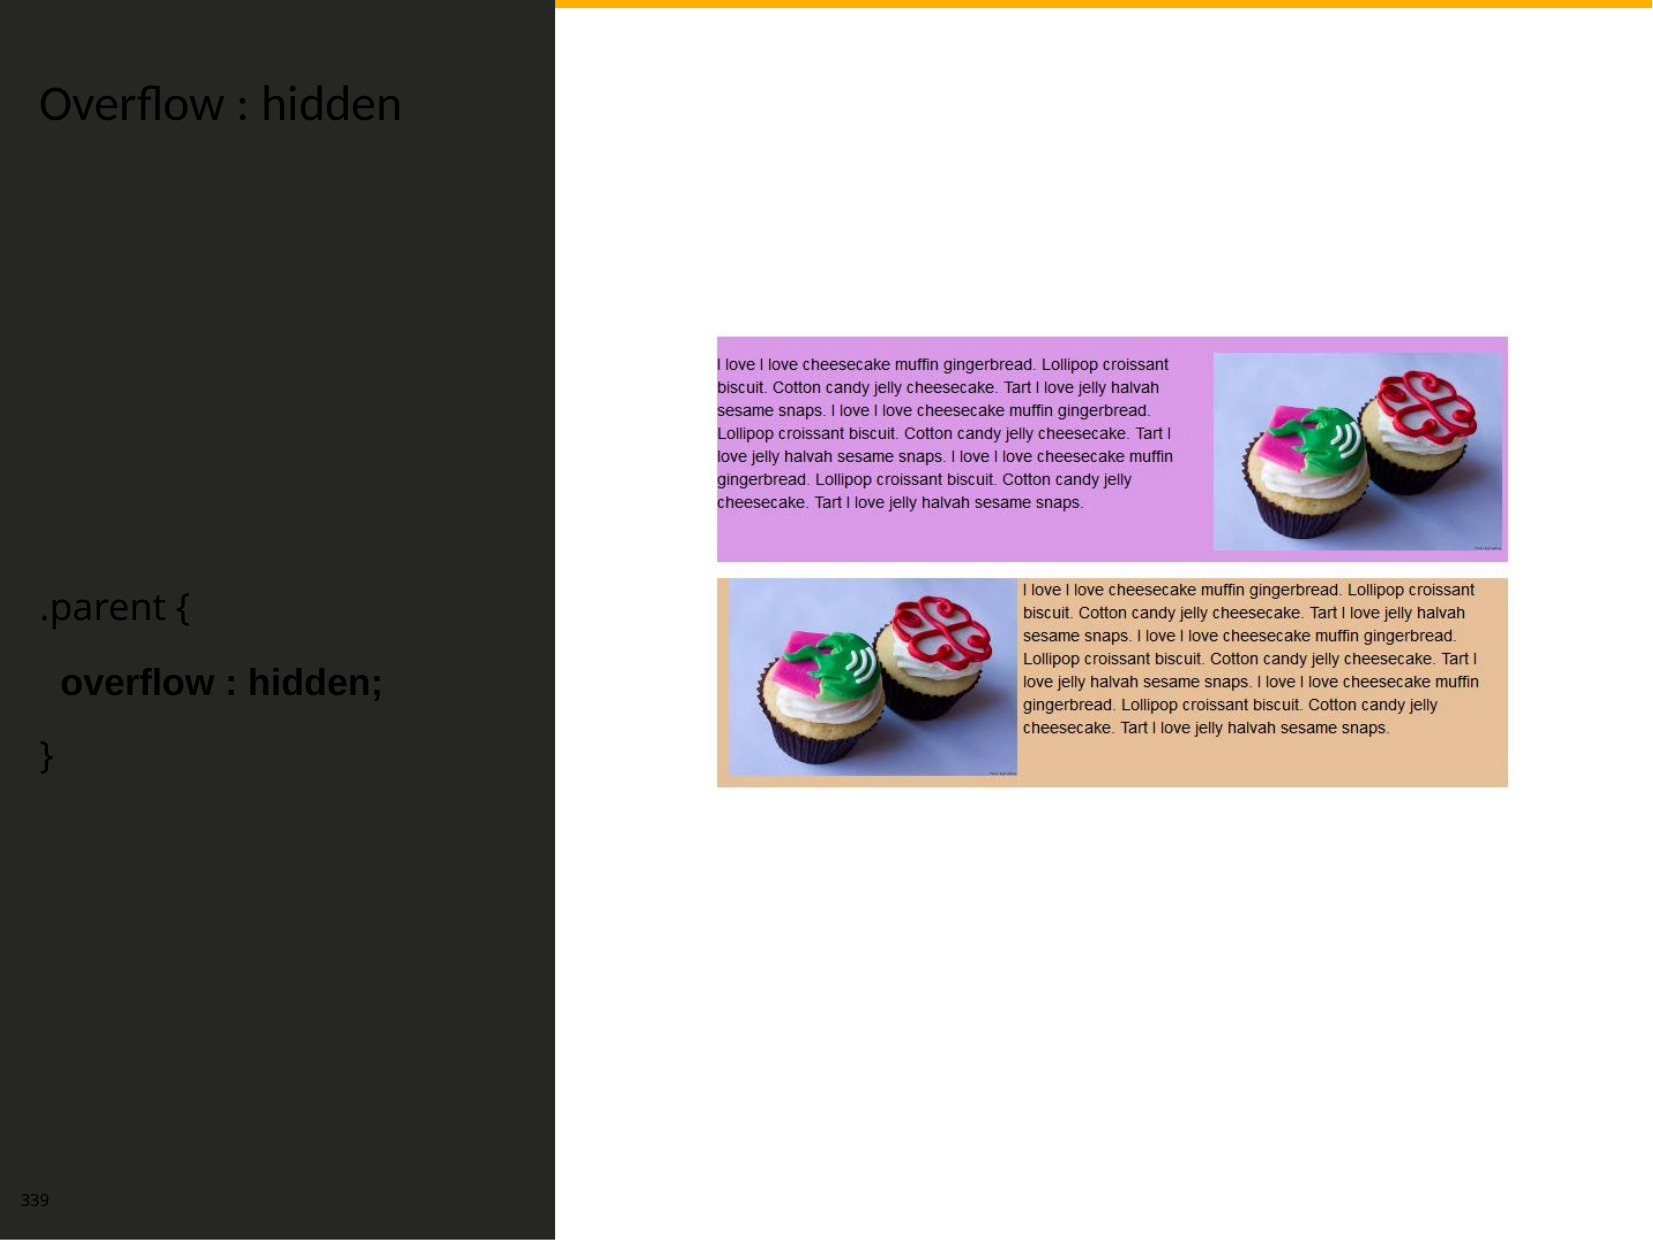

# Overflow : hidden
.parent {
overflow : hidden;
}
339